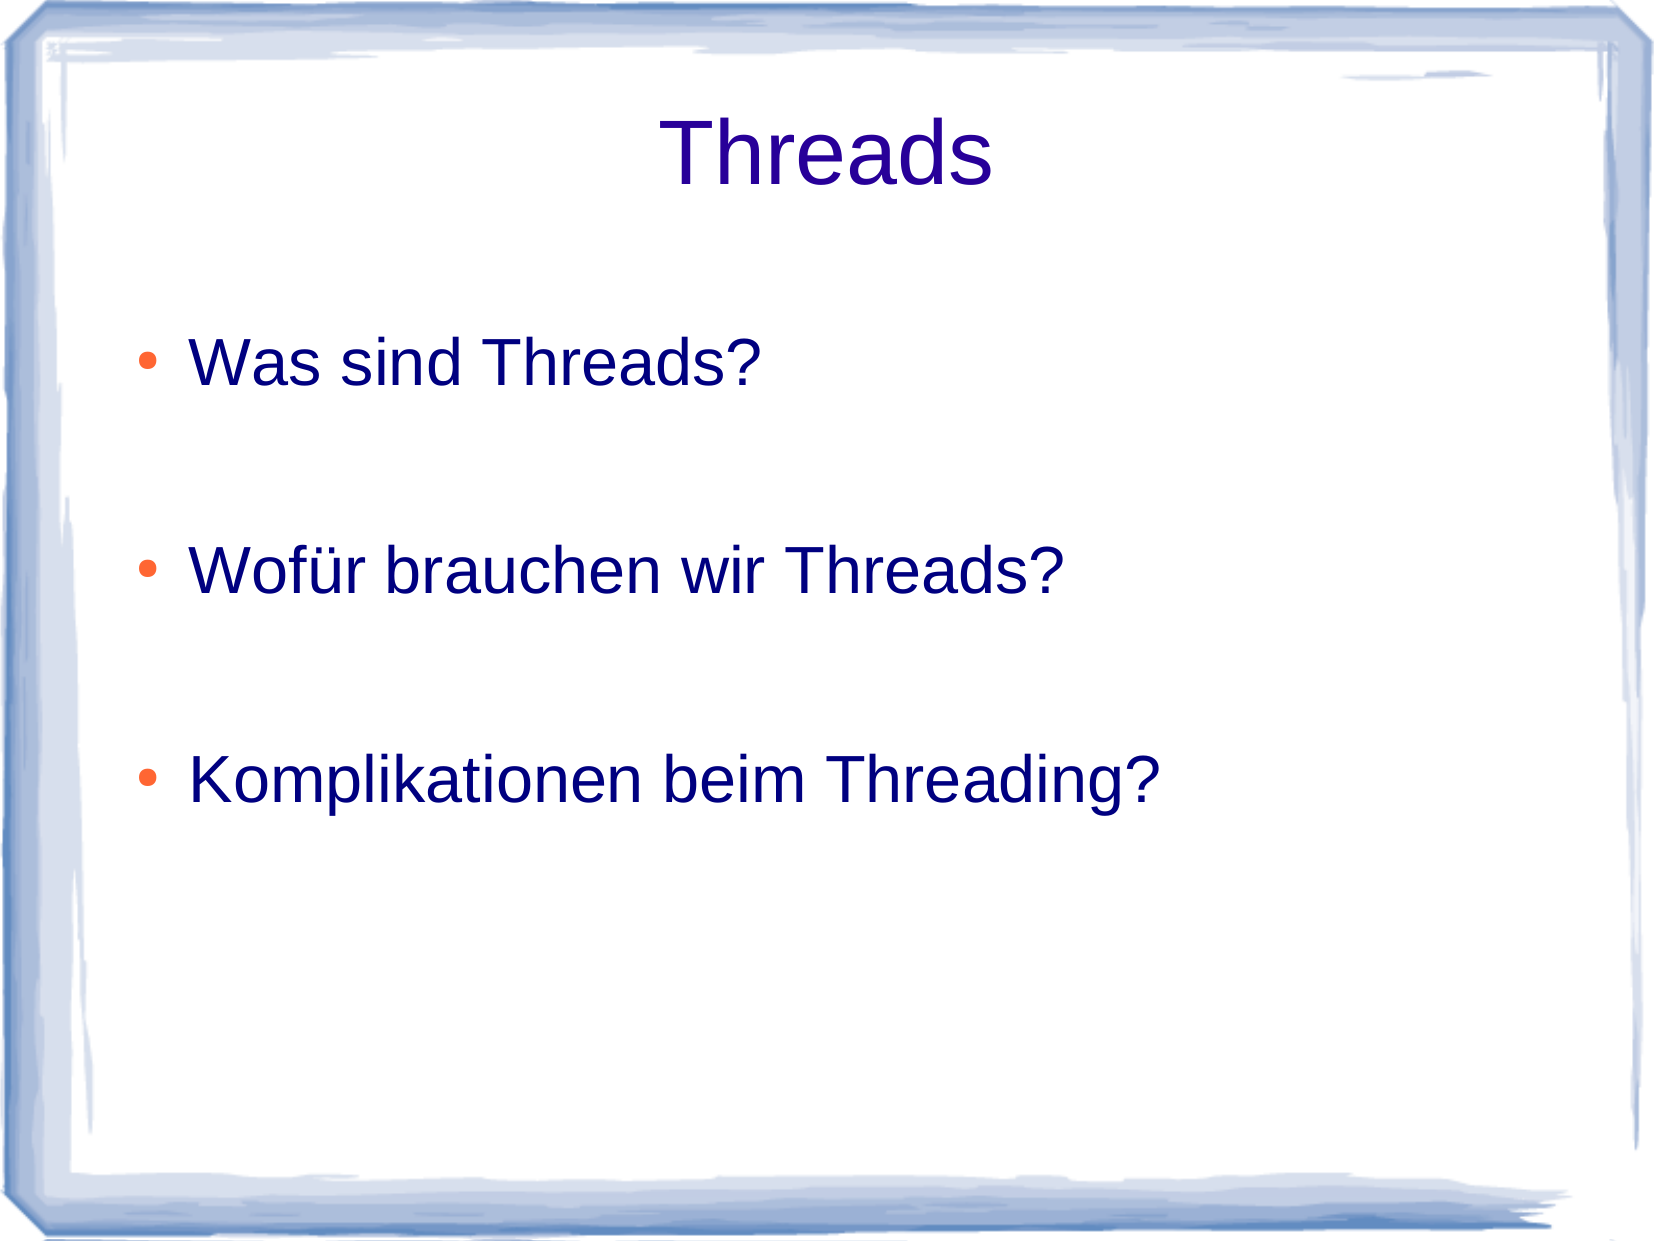

# Threads
Was sind Threads?
Wofür brauchen wir Threads?
Komplikationen beim Threading?